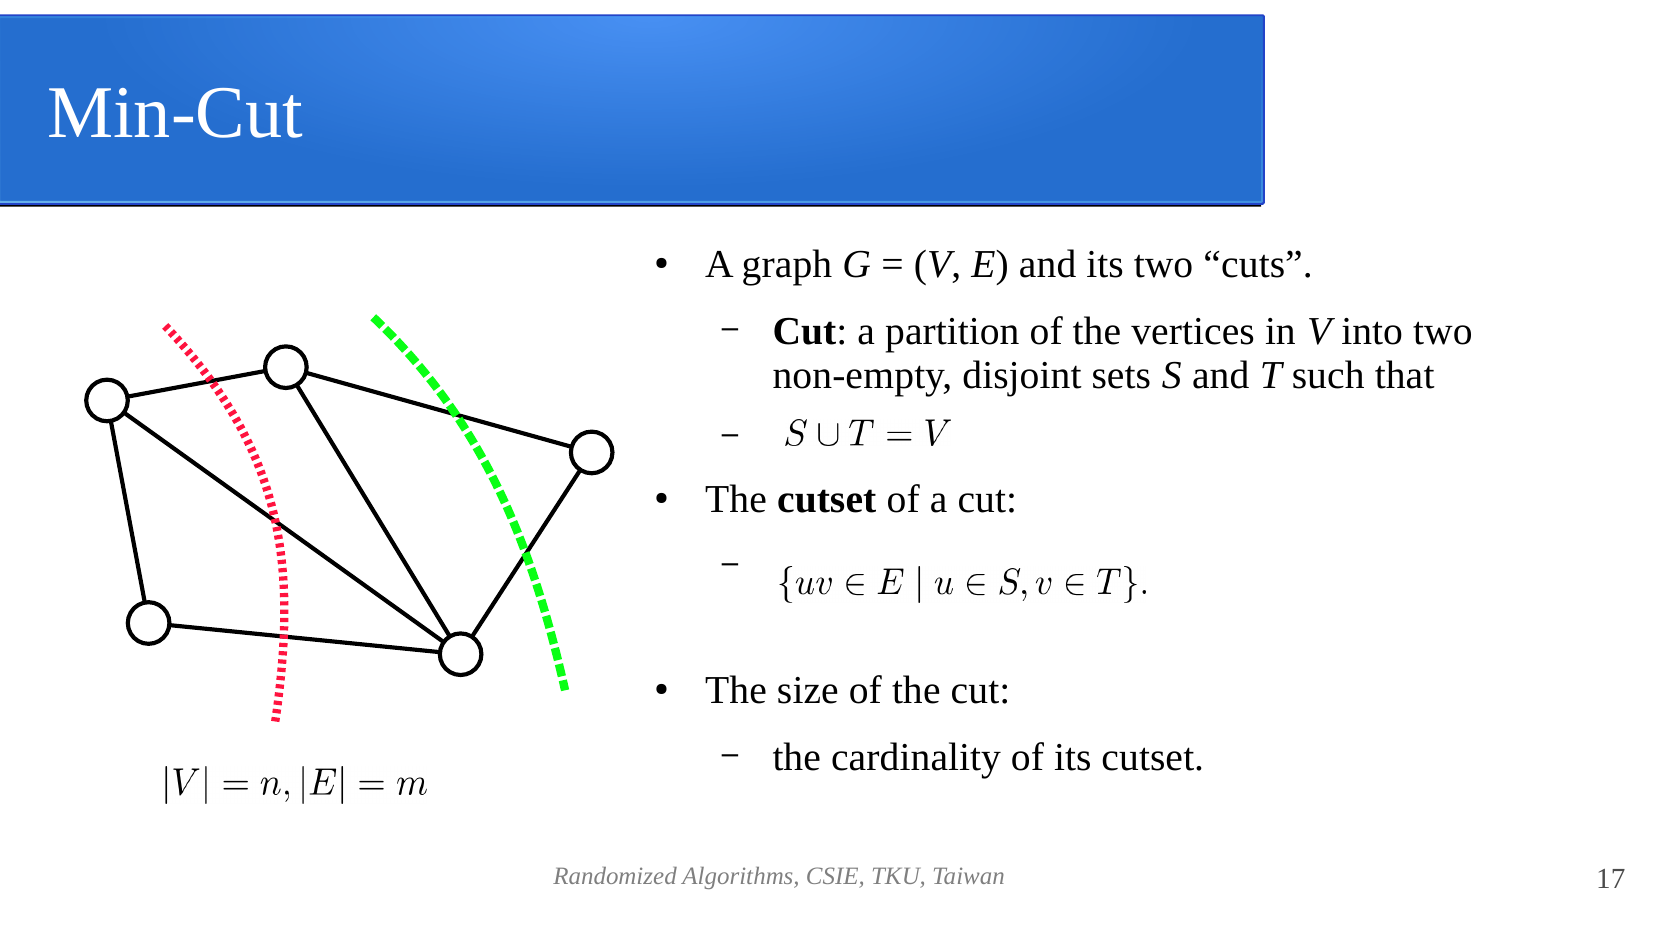

# Min-Cut
A graph G = (V, E) and its two “cuts”.
Cut: a partition of the vertices in V into two non-empty, disjoint sets S and T such that
The cutset of a cut:
The size of the cut:
the cardinality of its cutset.
Randomized Algorithms, CSIE, TKU, Taiwan
17